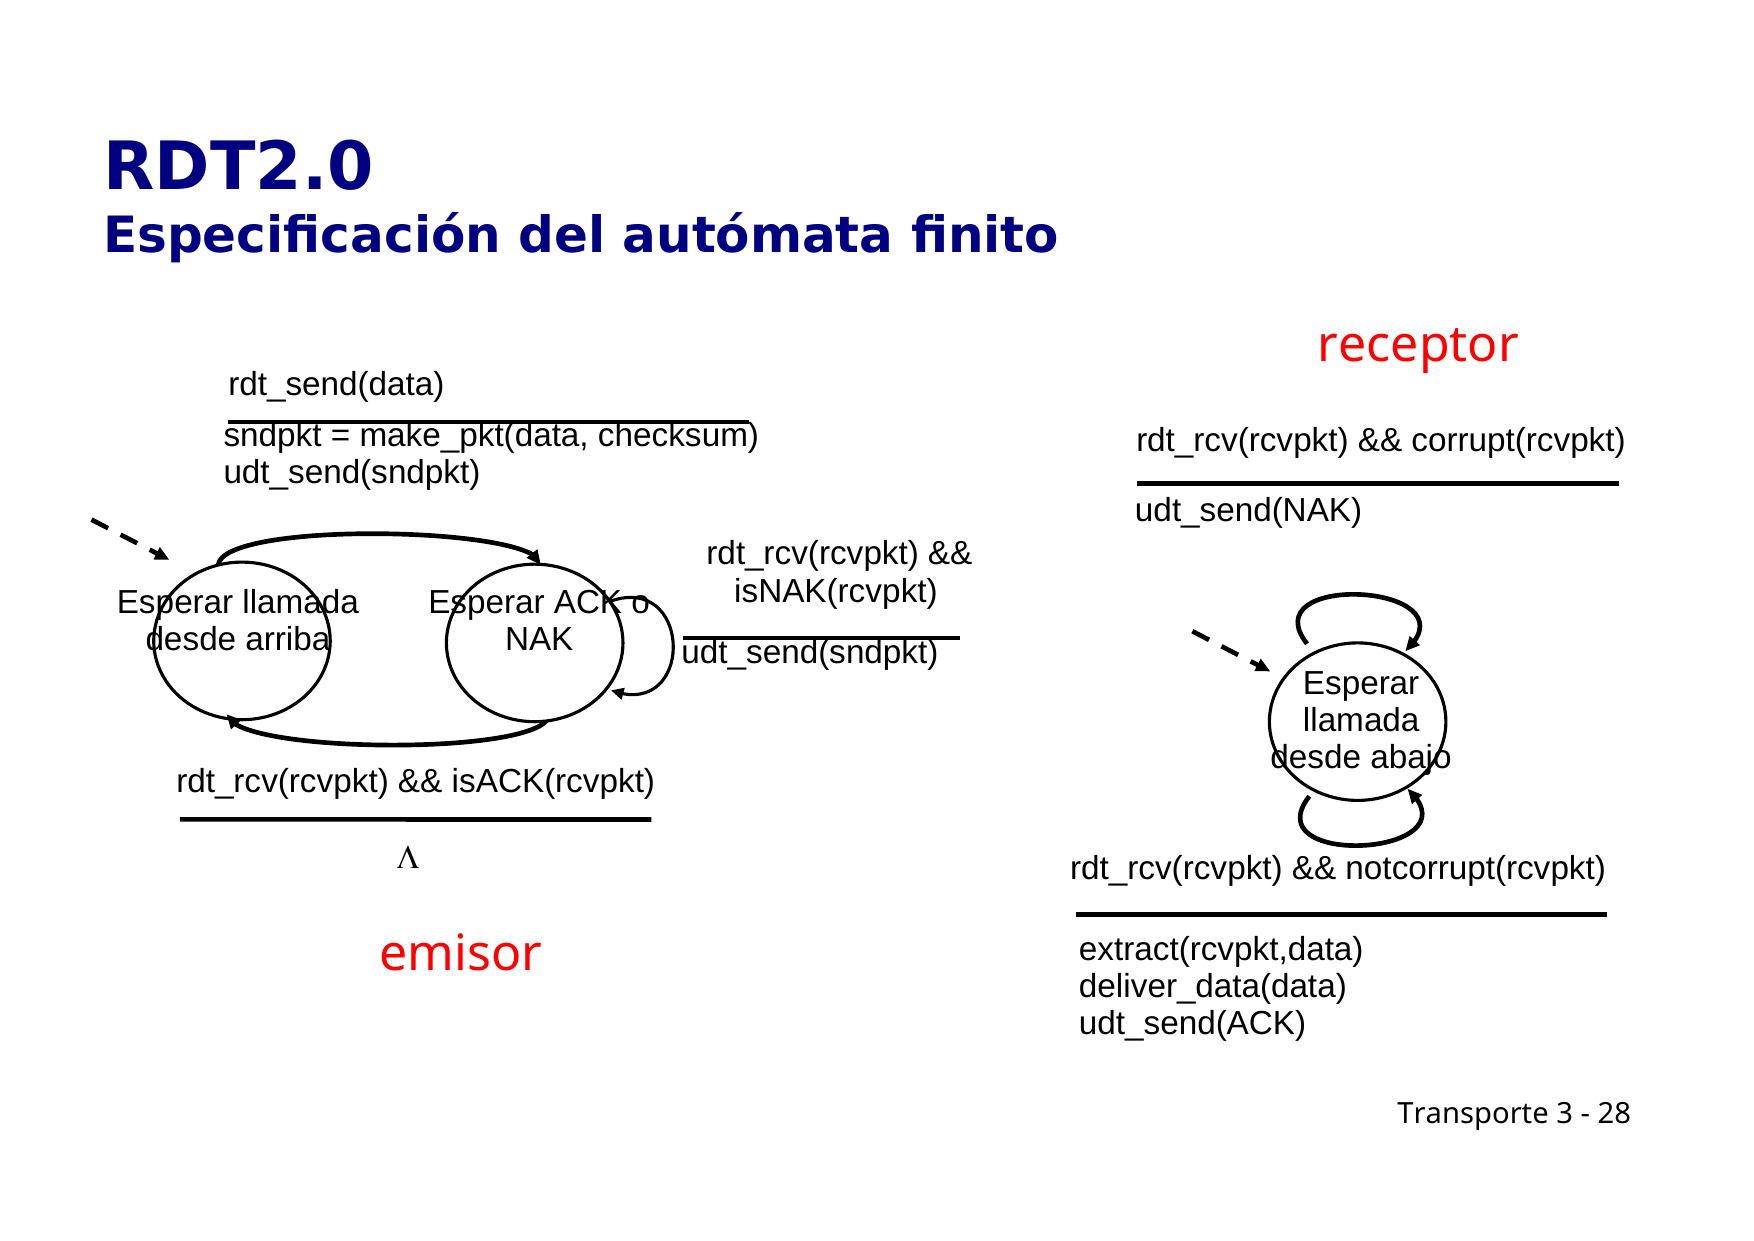

# RDT2.0 Especificación del autómata finito
receptor
rdt_send(data)
sndpkt = make_pkt(data, checksum)
udt_send(sndpkt)
rdt_rcv(rcvpkt) && corrupt(rcvpkt)
udt_send(NAK)
rdt_rcv(rcvpkt) &&
 isNAK(rcvpkt)
Esperar llamada desde arriba
Esperar ACK o NAK
udt_send(sndpkt)
Esperar llamada desde abajo
rdt_rcv(rcvpkt) && isACK(rcvpkt)

rdt_rcv(rcvpkt) && notcorrupt(rcvpkt)
emisor
extract(rcvpkt,data)
deliver_data(data)
udt_send(ACK)